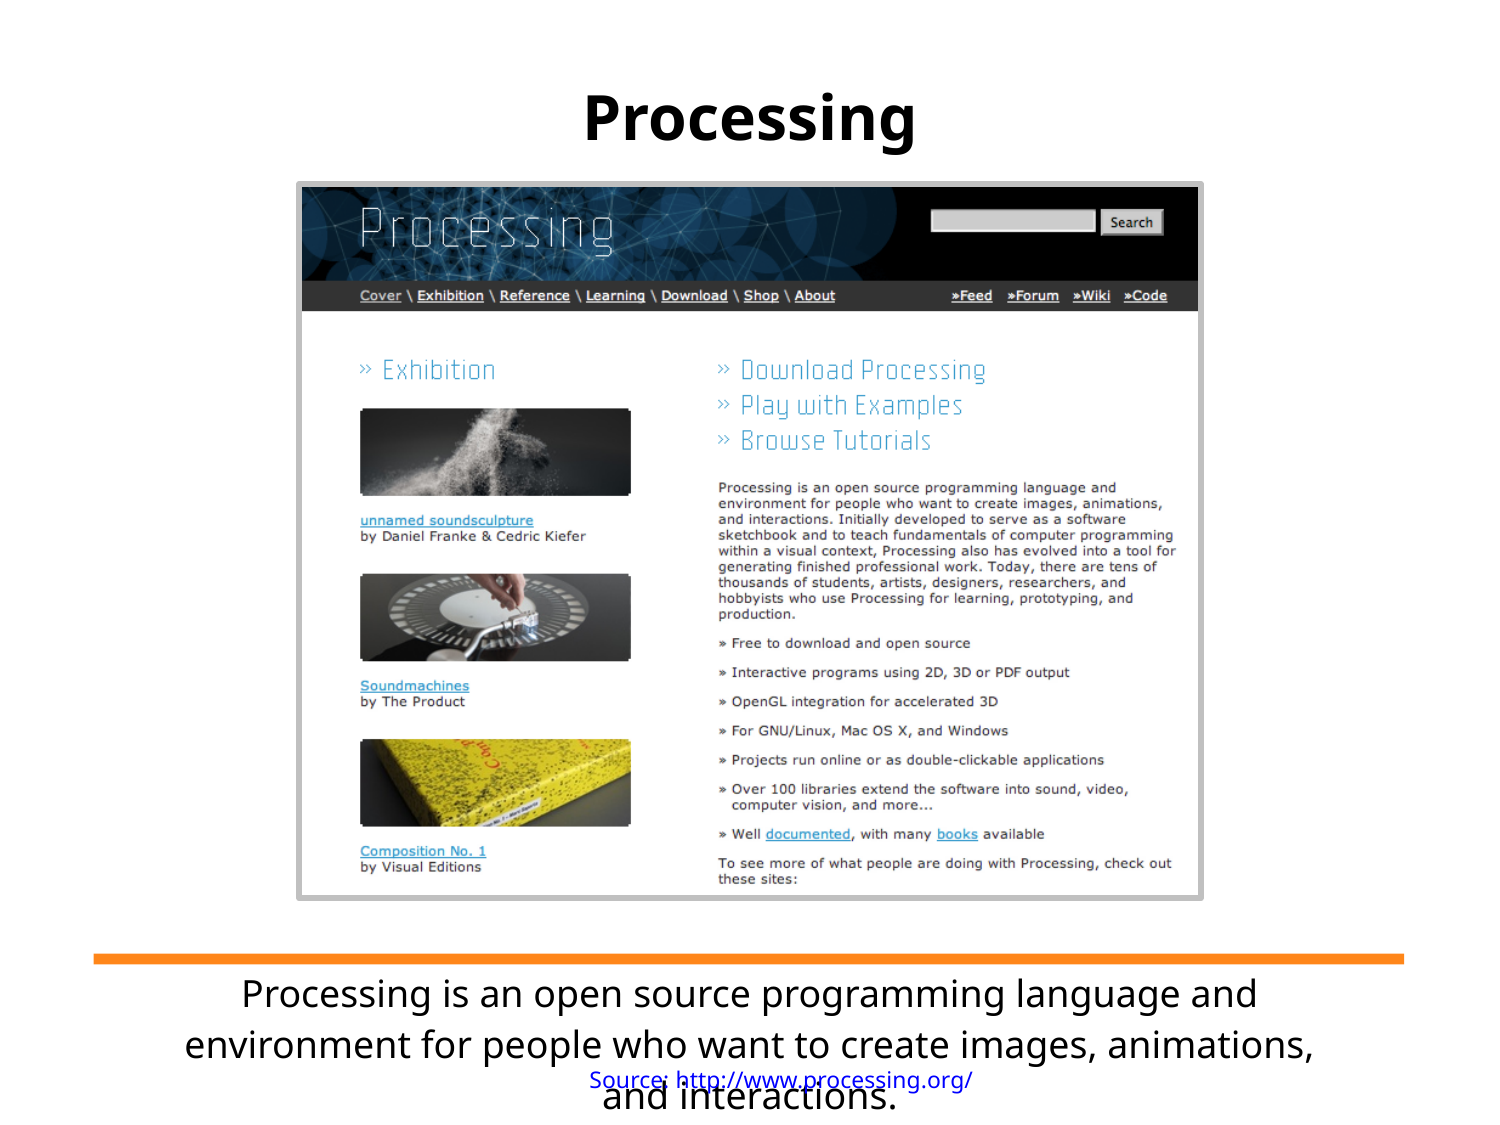

# Processing
Processing is an open source programming language and environment for people who want to create images, animations, and interactions.
Source: http://www.processing.org/